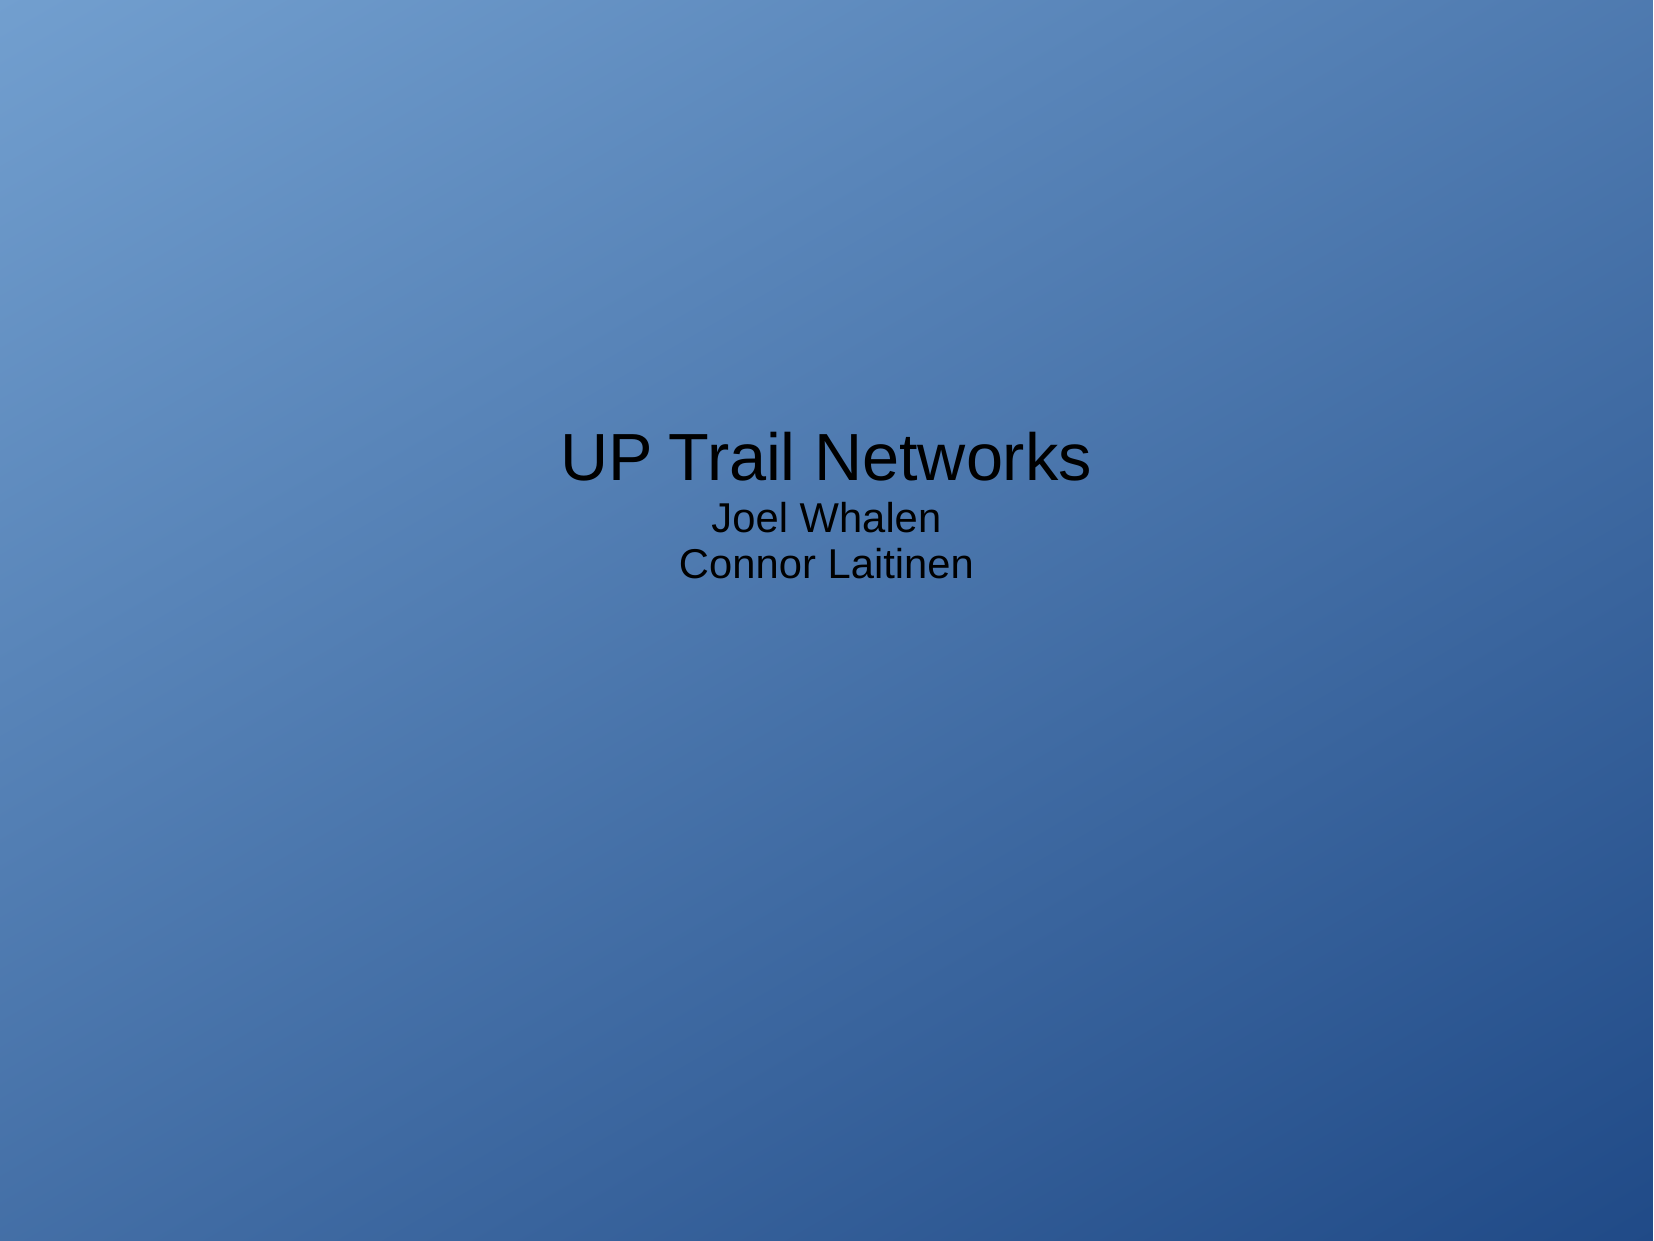

# UP Trail Networks
Joel Whalen
Connor Laitinen